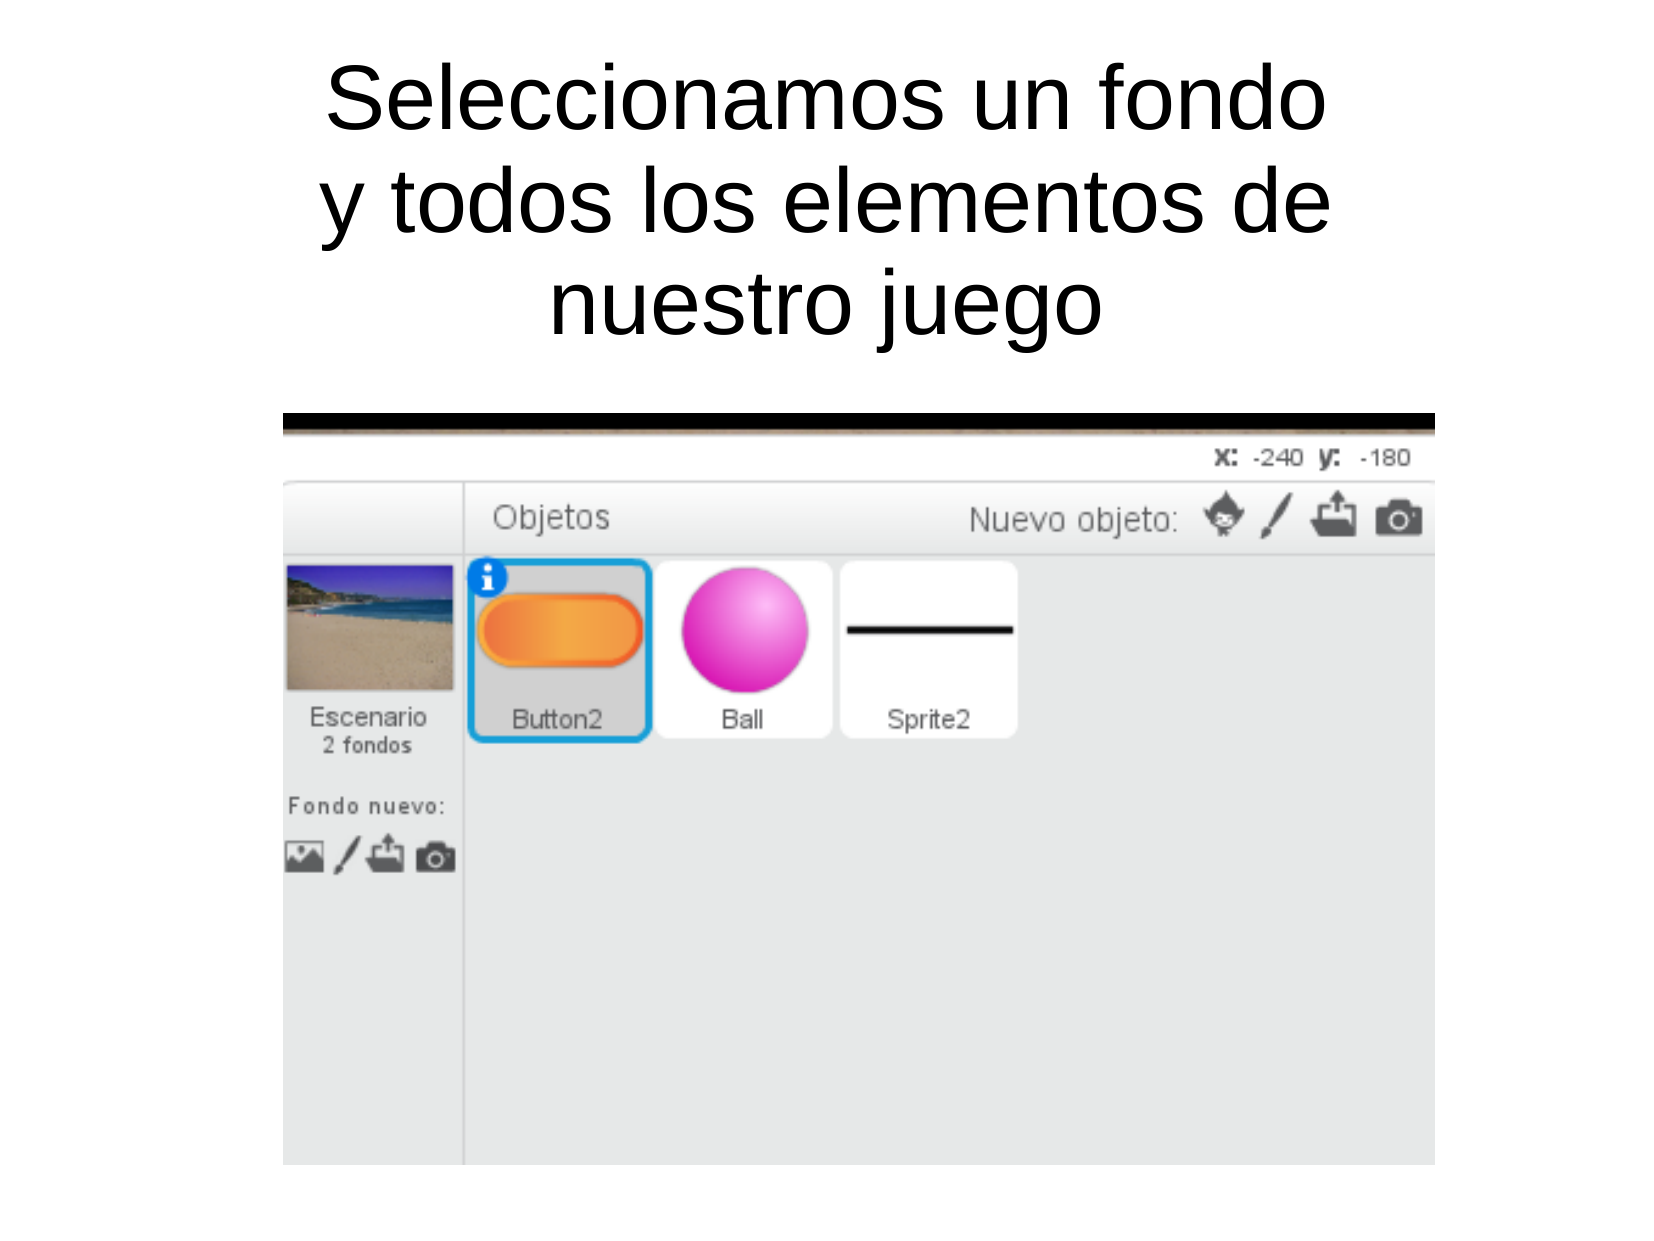

# Seleccionamos un fondo y todos los elementos de nuestro juego